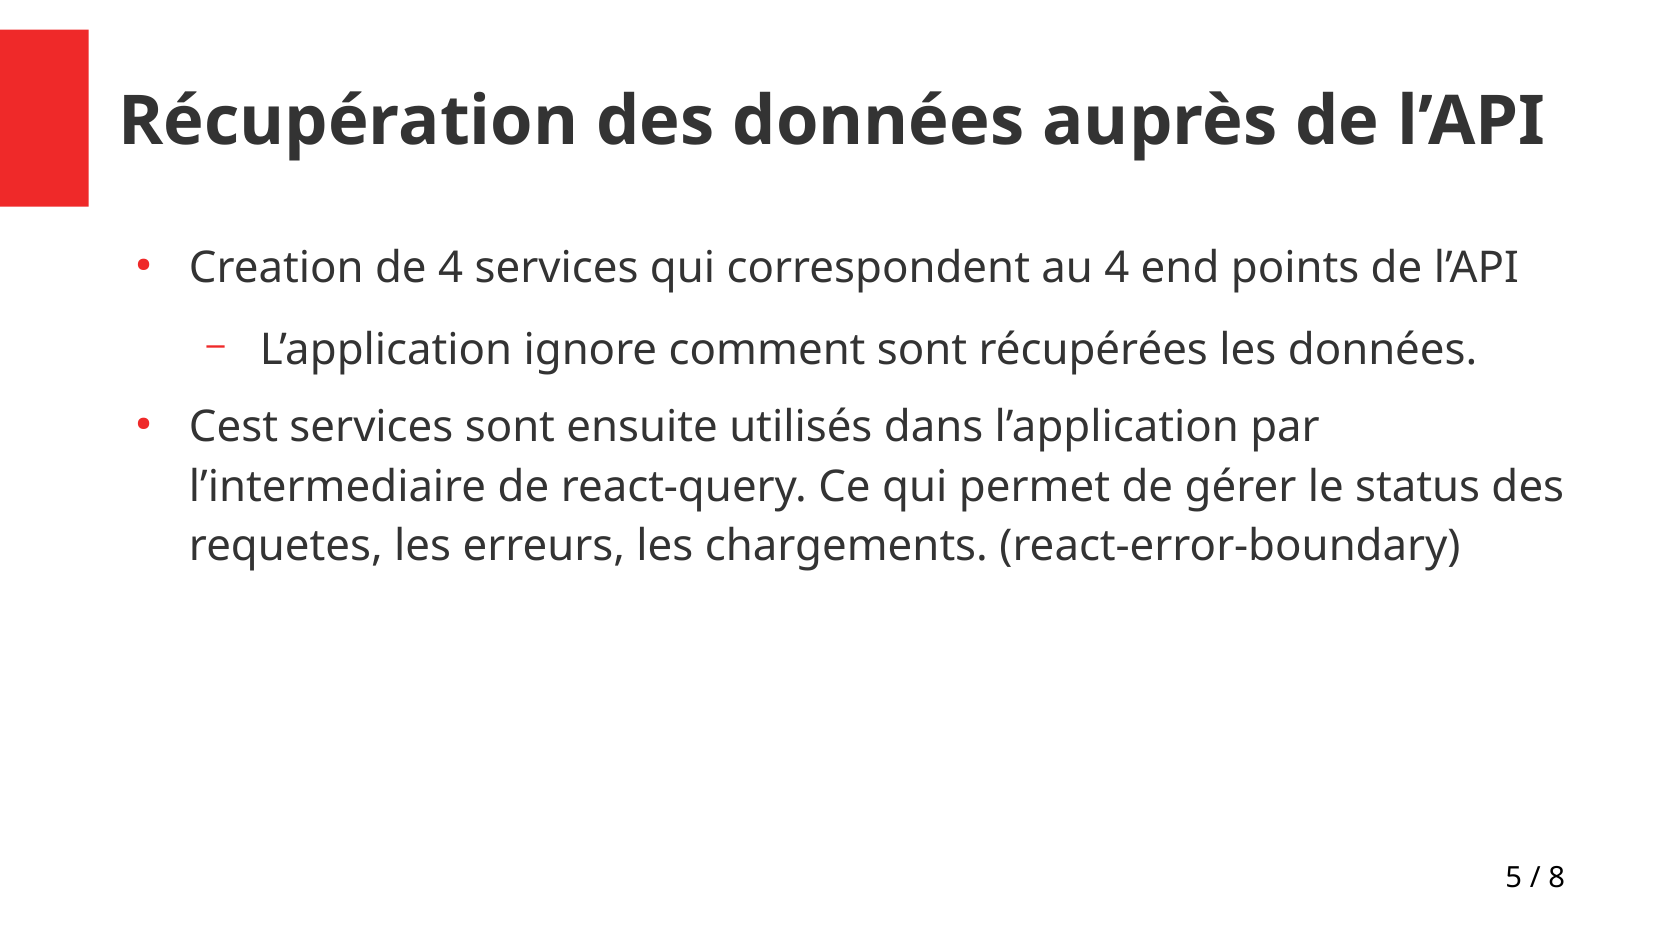

# Récupération des données auprès de l’API
Creation de 4 services qui correspondent au 4 end points de l’API
L’application ignore comment sont récupérées les données.
Cest services sont ensuite utilisés dans l’application par l’intermediaire de react-query. Ce qui permet de gérer le status des requetes, les erreurs, les chargements. (react-error-boundary)
5